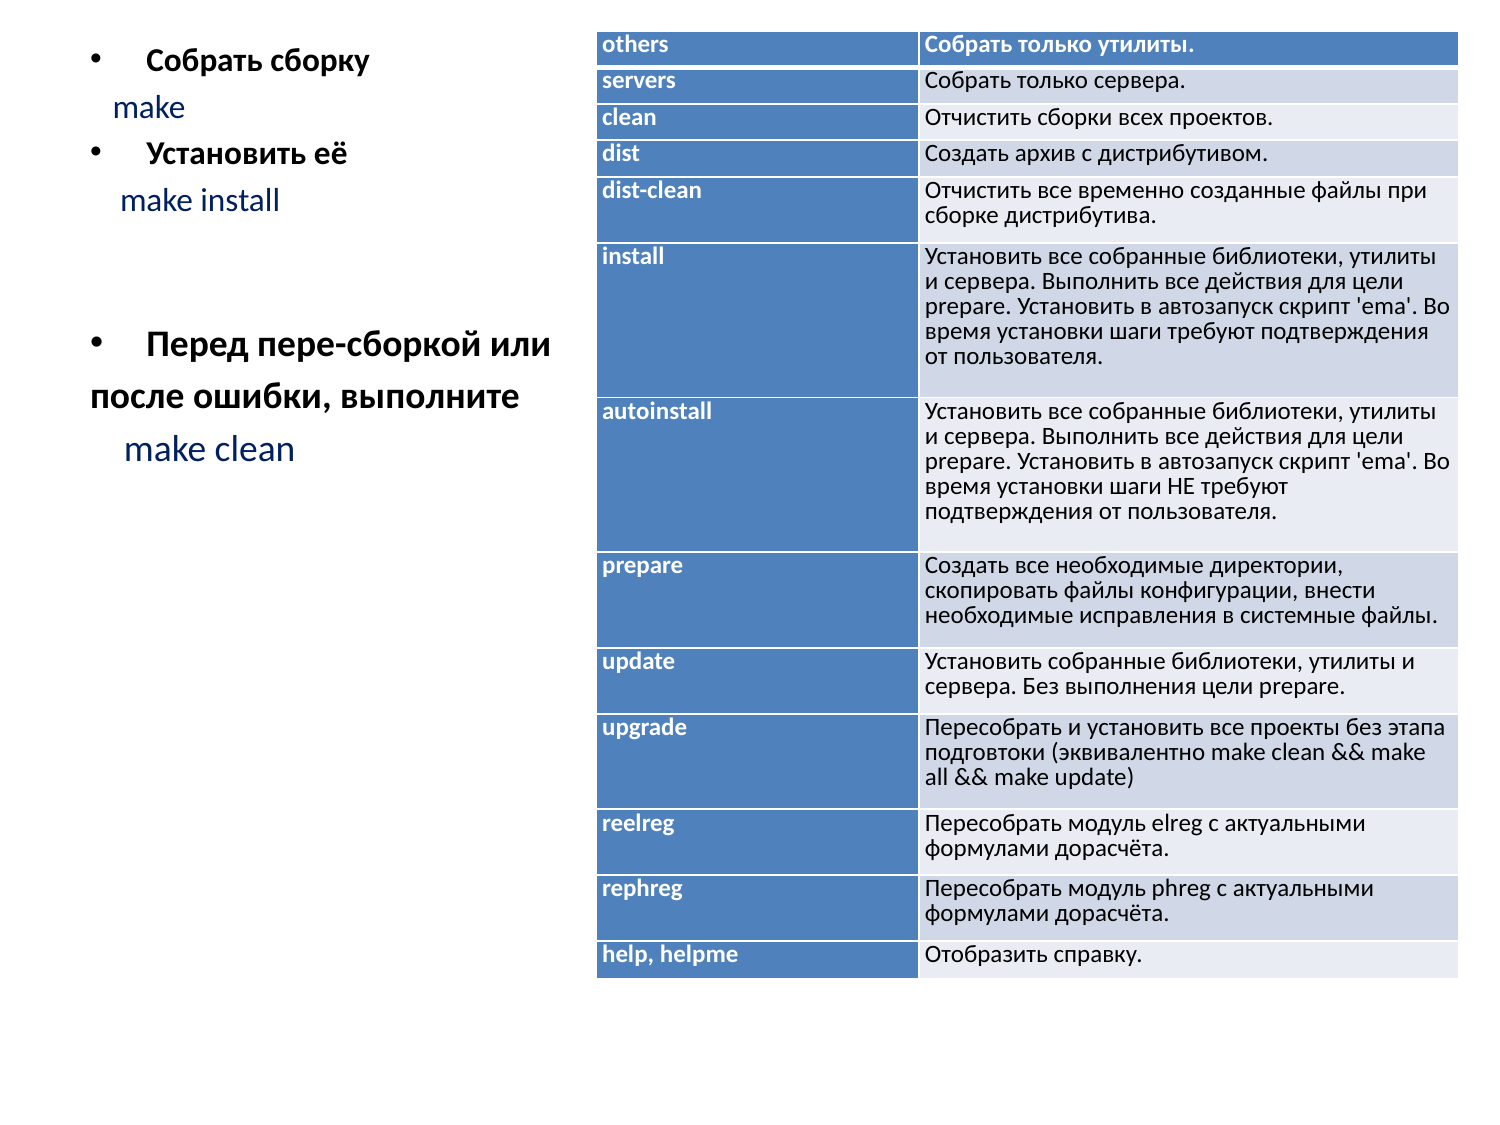

# Собрать сборку
 make
Установить её
 make install
Перед пере-сборкой или
после ошибки, выполните
 make clean
| others | Собрать только утилиты. |
| --- | --- |
| servers | Собрать только сервера. |
| clean | Отчистить сборки всех проектов. |
| dist | Создать архив с дистрибутивом. |
| dist-clean | Отчистить все временно созданные файлы при сборке дистрибутива. |
| install | Установить все собранные библиотеки, утилиты и сервера. Выполнить все действия для цели prepare. Установить в автозапуск скрипт 'ema'. Во время установки шаги требуют подтверждения от пользователя. |
| autoinstall | Установить все собранные библиотеки, утилиты и сервера. Выполнить все действия для цели prepare. Установить в автозапуск скрипт 'ema'. Во время установки шаги НЕ требуют подтверждения от пользователя. |
| prepare | Создать все необходимые директории, скопировать файлы конфигурации, внести необходимые исправления в системные файлы. |
| update | Установить собранные библиотеки, утилиты и сервера. Без выполнения цели prepare. |
| upgrade | Пересобрать и установить все проекты без этапа подговтоки (эквивалентно make clean && make all && make update) |
| reelreg | Пересобрать модуль elreg с актуальными формулами дорасчёта. |
| rephreg | Пересобрать модуль phreg с актуальными формулами дорасчёта. |
| help, helpme | Отобразить справку. |